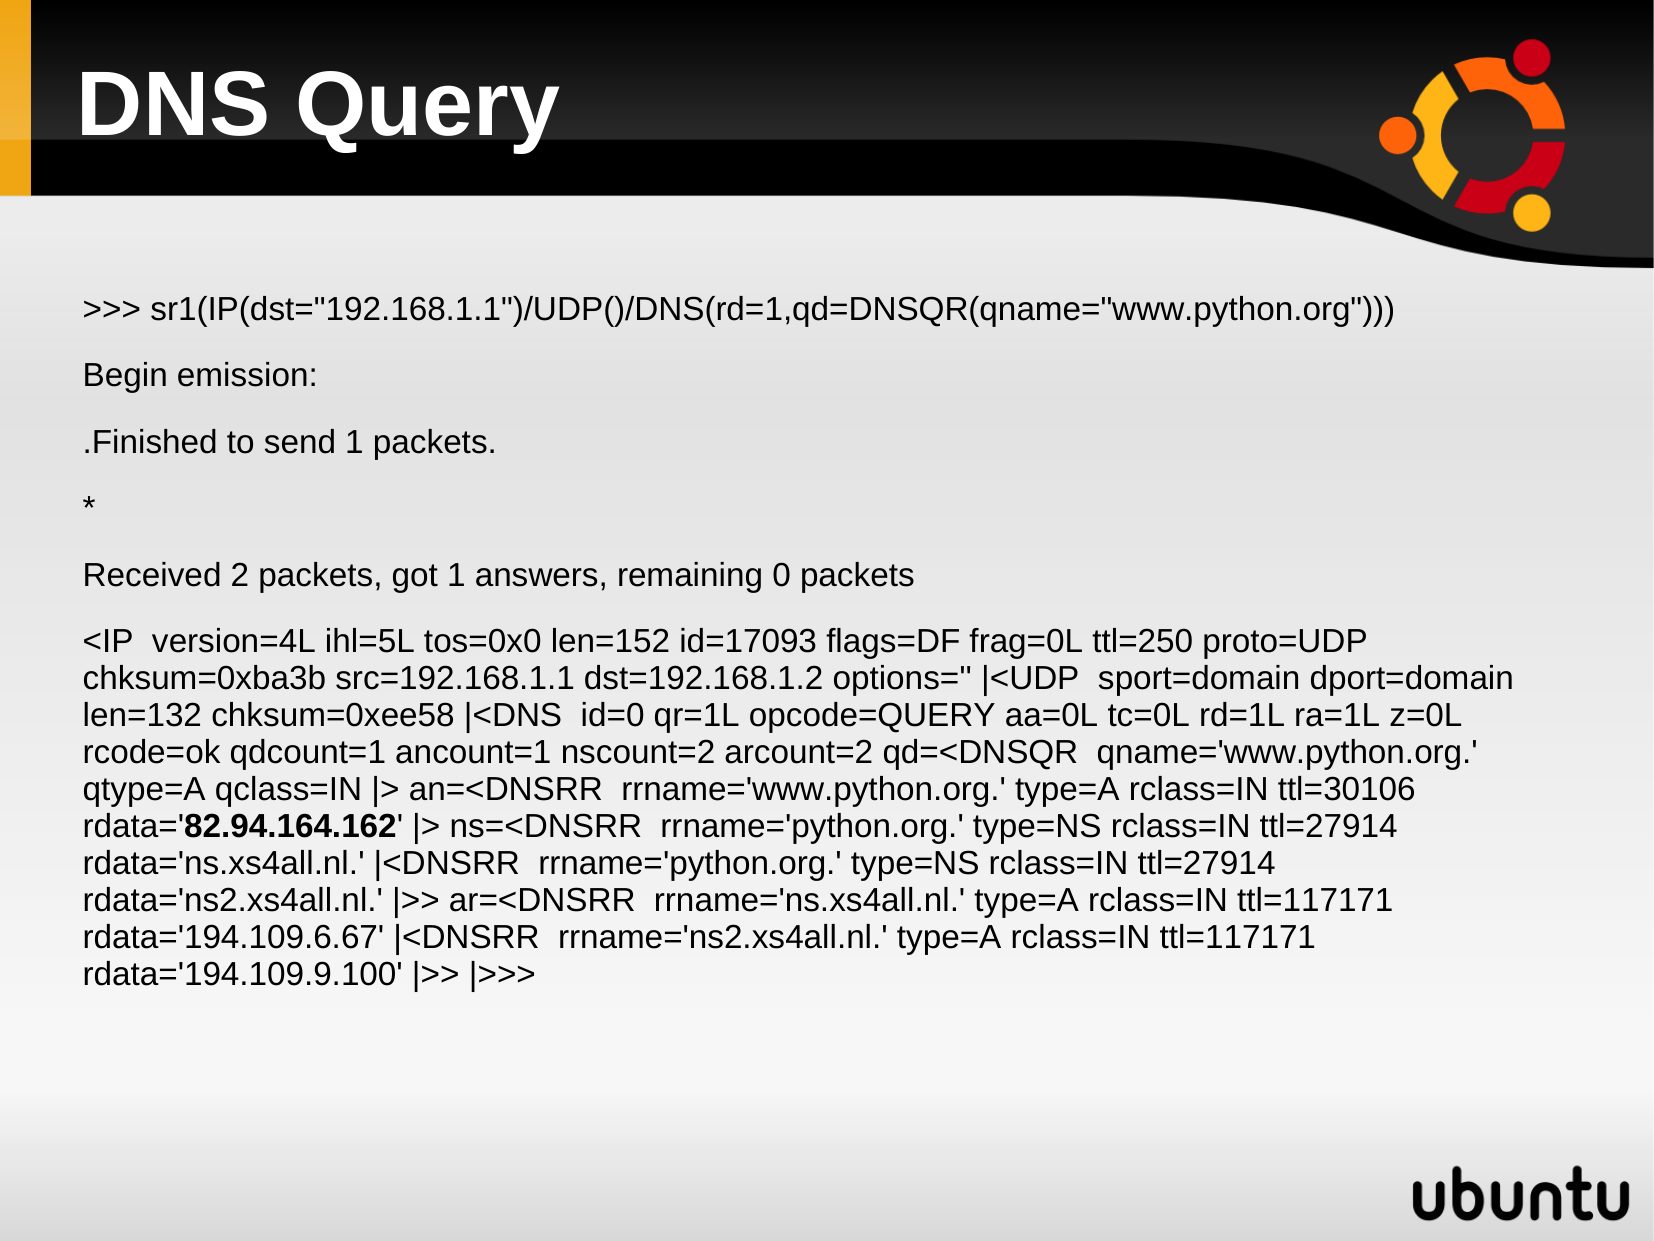

# DNS Query
>>> sr1(IP(dst="192.168.1.1")/UDP()/DNS(rd=1,qd=DNSQR(qname="www.python.org")))
Begin emission:
.Finished to send 1 packets.
*
Received 2 packets, got 1 answers, remaining 0 packets
<IP version=4L ihl=5L tos=0x0 len=152 id=17093 flags=DF frag=0L ttl=250 proto=UDP chksum=0xba3b src=192.168.1.1 dst=192.168.1.2 options='' |<UDP sport=domain dport=domain len=132 chksum=0xee58 |<DNS id=0 qr=1L opcode=QUERY aa=0L tc=0L rd=1L ra=1L z=0L rcode=ok qdcount=1 ancount=1 nscount=2 arcount=2 qd=<DNSQR qname='www.python.org.' qtype=A qclass=IN |> an=<DNSRR rrname='www.python.org.' type=A rclass=IN ttl=30106 rdata='82.94.164.162' |> ns=<DNSRR rrname='python.org.' type=NS rclass=IN ttl=27914 rdata='ns.xs4all.nl.' |<DNSRR rrname='python.org.' type=NS rclass=IN ttl=27914 rdata='ns2.xs4all.nl.' |>> ar=<DNSRR rrname='ns.xs4all.nl.' type=A rclass=IN ttl=117171 rdata='194.109.6.67' |<DNSRR rrname='ns2.xs4all.nl.' type=A rclass=IN ttl=117171 rdata='194.109.9.100' |>> |>>>